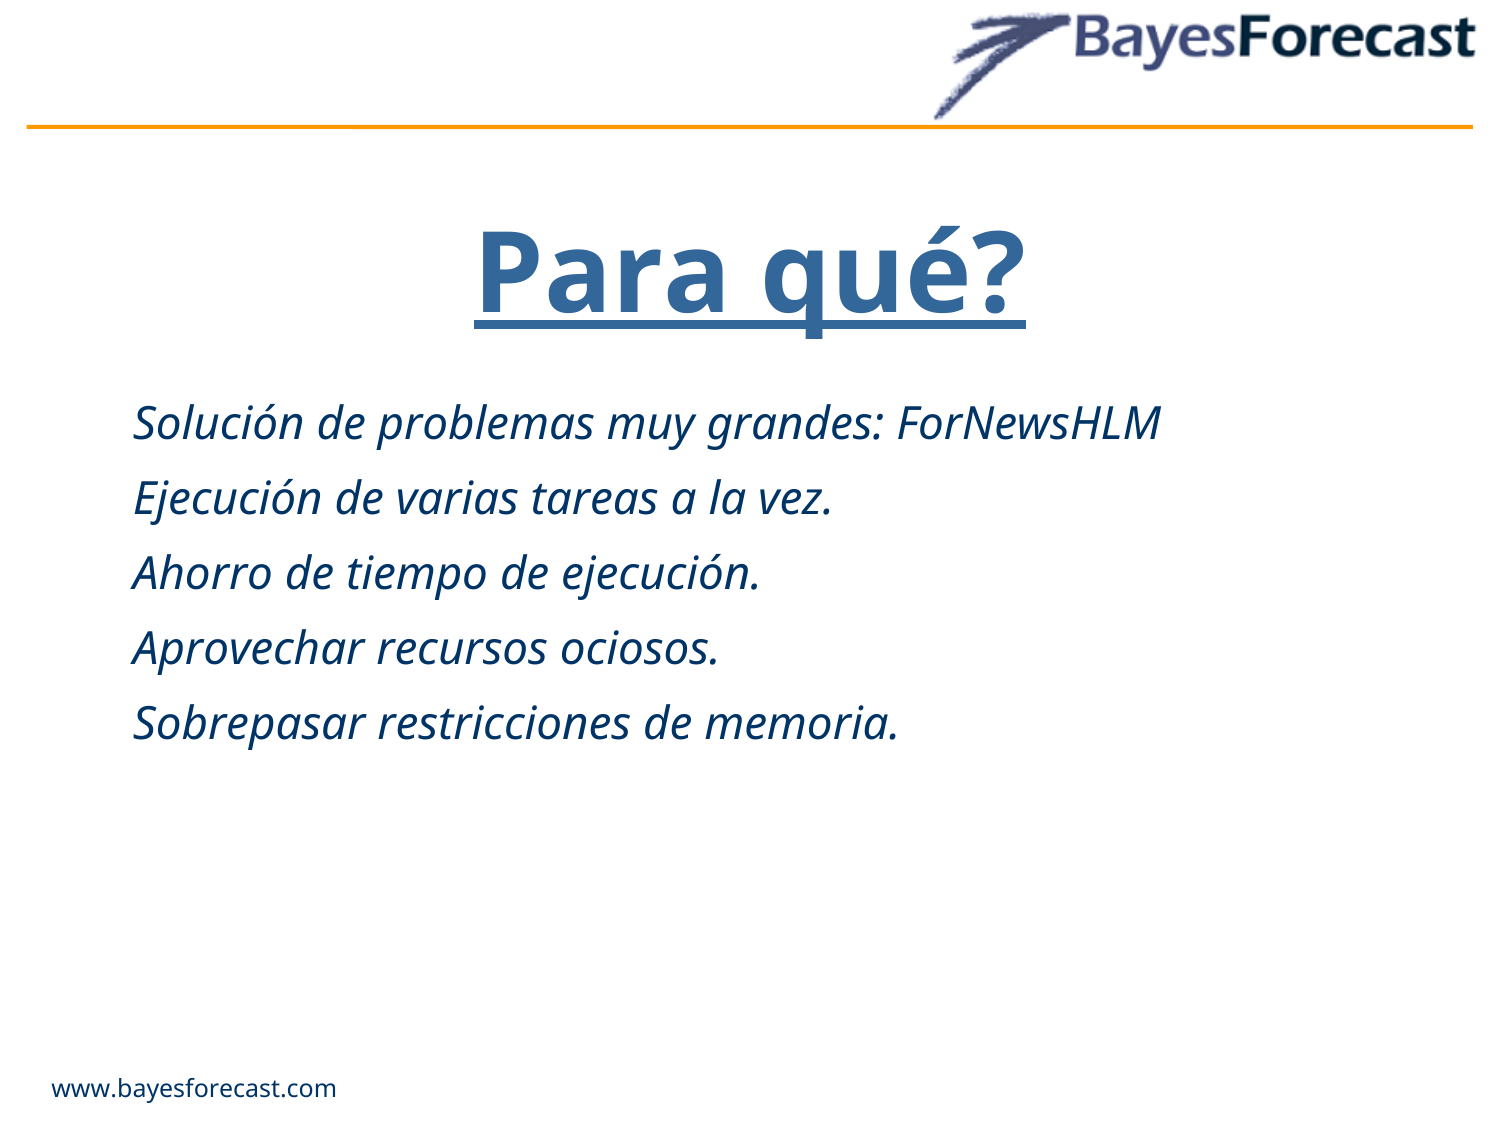

Para qué?
Solución de problemas muy grandes: ForNewsHLM
Ejecución de varias tareas a la vez.
Ahorro de tiempo de ejecución.
Aprovechar recursos ociosos.
Sobrepasar restricciones de memoria.